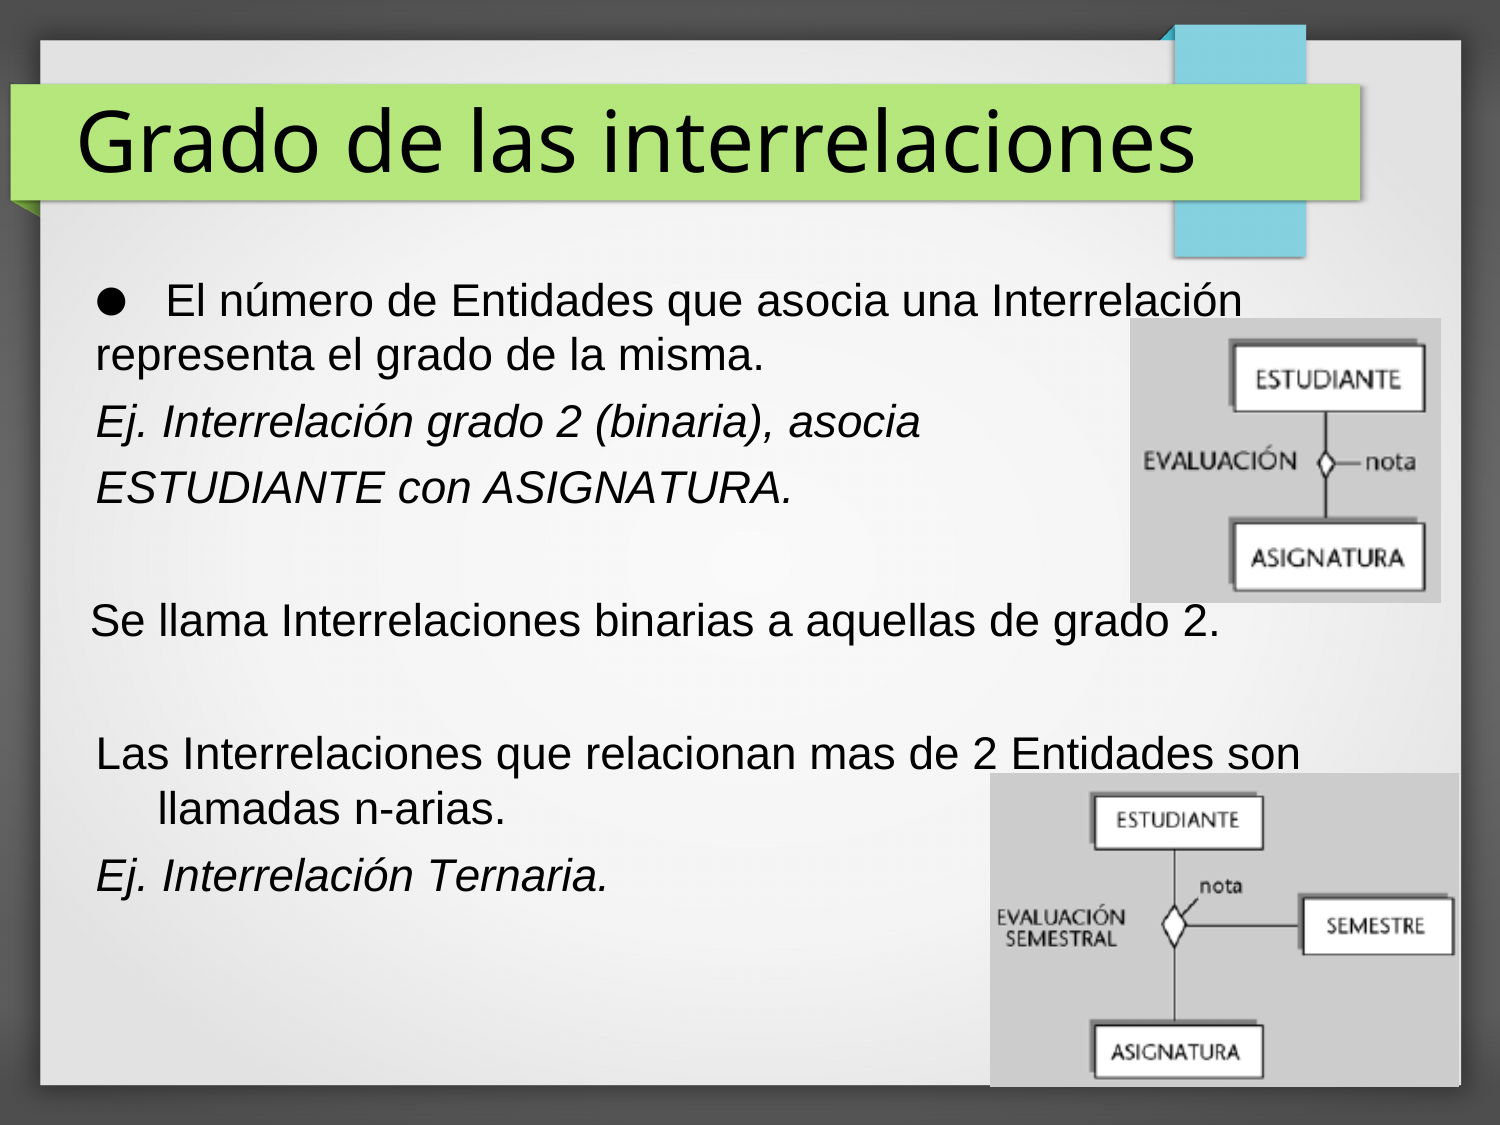

# Grado de las interrelaciones
 El número de Entidades que asocia una Interrelación representa el grado de la misma.
Ej. Interrelación grado 2 (binaria), asocia
ESTUDIANTE con ASIGNATURA.
Se llama Interrelaciones binarias a aquellas de grado 2.
Las Interrelaciones que relacionan mas de 2 Entidades son llamadas n-arias.
Ej. Interrelación Ternaria.